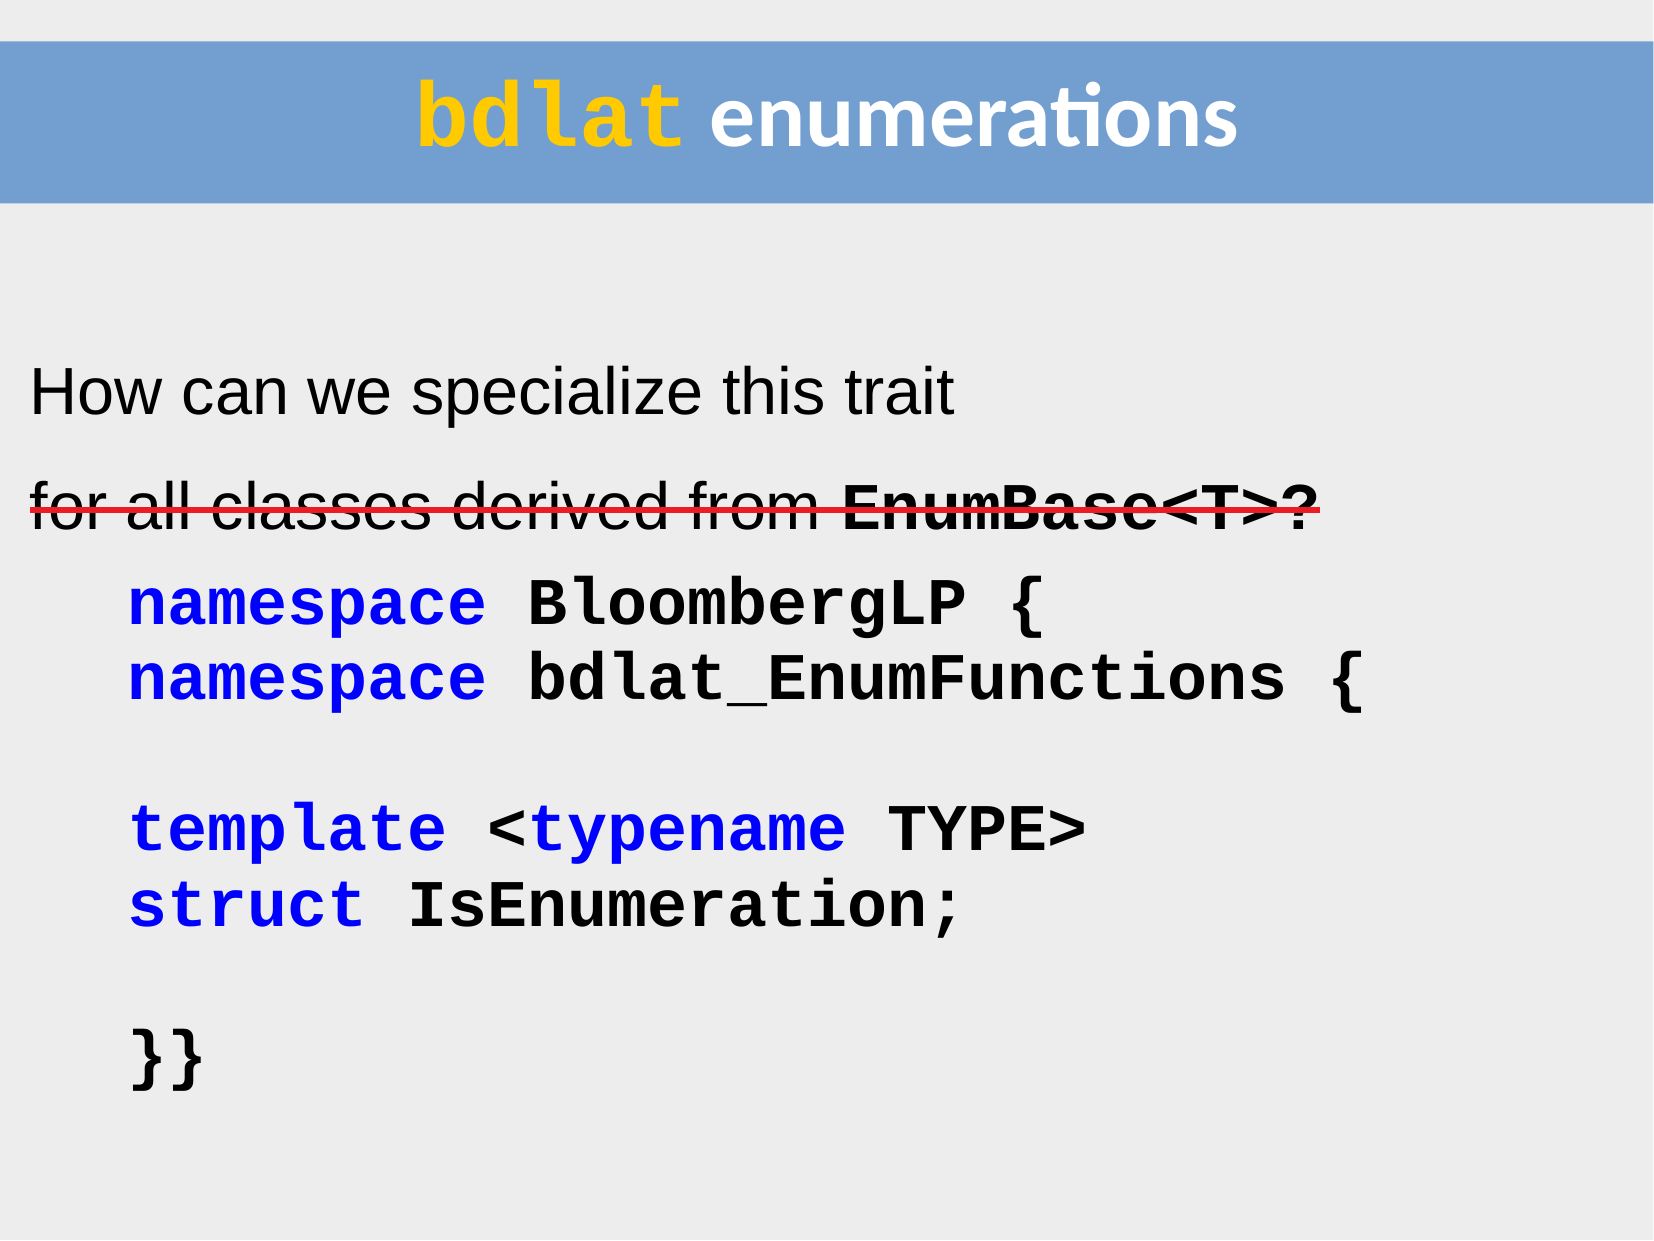

# bdlat enumerations
How can we specialize this trait
for all classes derived from EnumBase<T>?
namespace BloombergLP {
namespace bdlat_EnumFunctions {
template <typename TYPE>
struct IsEnumeration;
}}